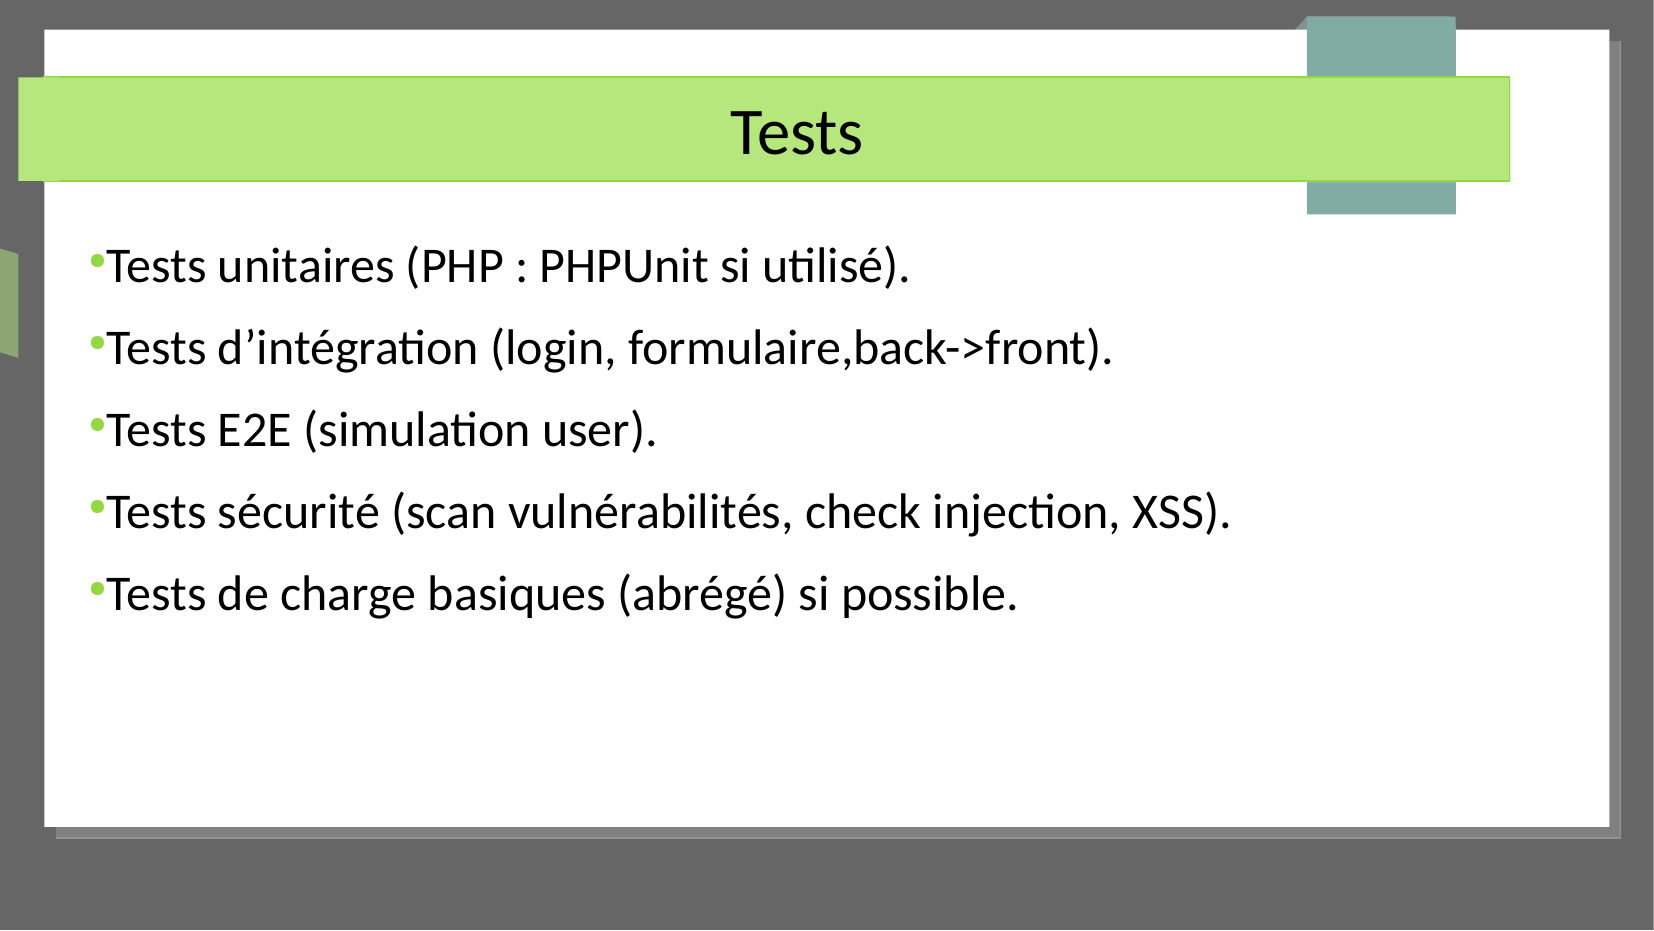

# Tests
Tests unitaires (PHP : PHPUnit si utilisé).
Tests d’intégration (login, formulaire,back->front).
Tests E2E (simulation user).
Tests sécurité (scan vulnérabilités, check injection, XSS).
Tests de charge basiques (abrégé) si possible.